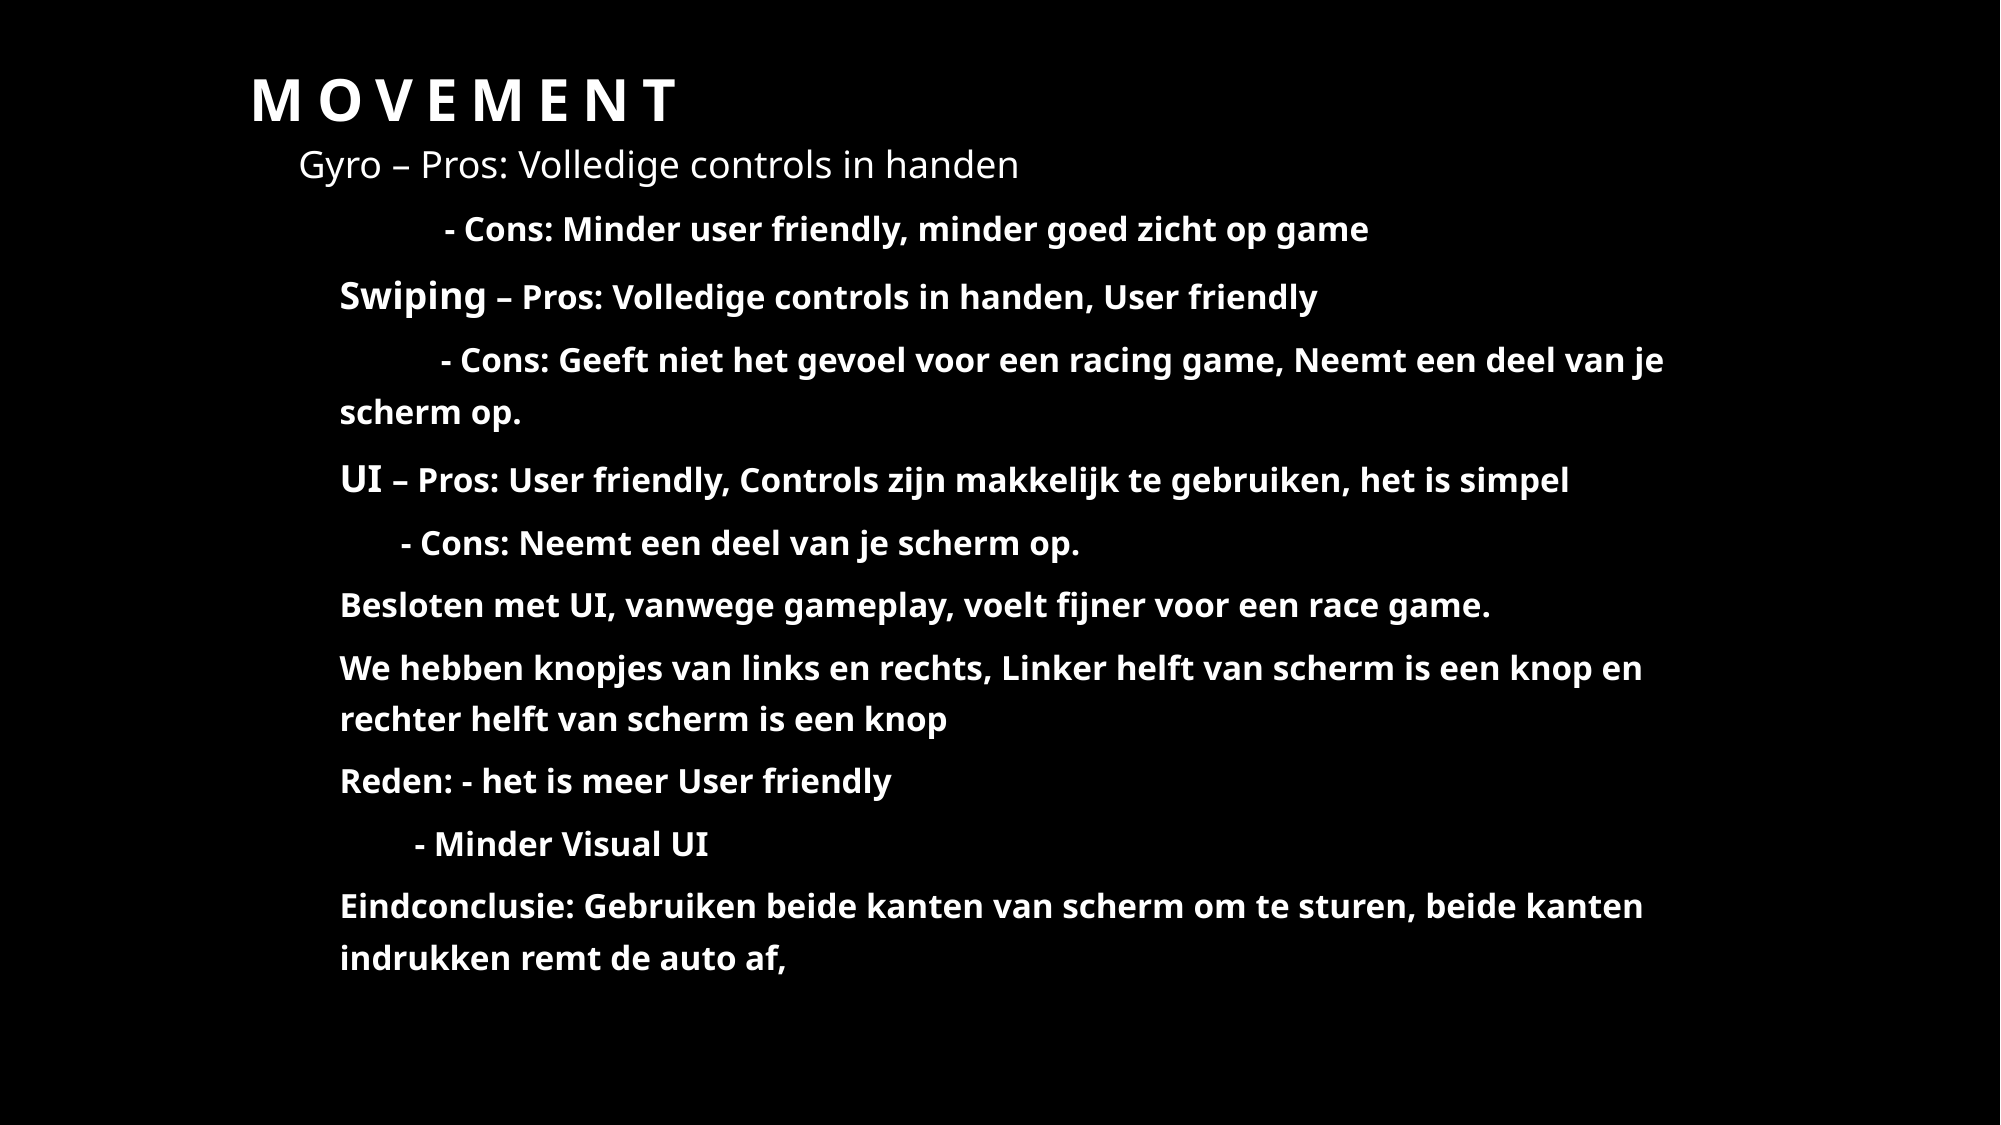

# Movement
 Gyro – Pros: Volledige controls in handen
 - Cons: Minder user friendly, minder goed zicht op game
Swiping – Pros: Volledige controls in handen, User friendly
	 - Cons: Geeft niet het gevoel voor een racing game, Neemt een deel van je scherm op.
UI – Pros: User friendly, Controls zijn makkelijk te gebruiken, het is simpel
 - Cons: Neemt een deel van je scherm op.
Besloten met UI, vanwege gameplay, voelt fijner voor een race game.
We hebben knopjes van links en rechts, Linker helft van scherm is een knop en rechter helft van scherm is een knop
Reden: - het is meer User friendly
	- Minder Visual UI
Eindconclusie: Gebruiken beide kanten van scherm om te sturen, beide kanten indrukken remt de auto af,